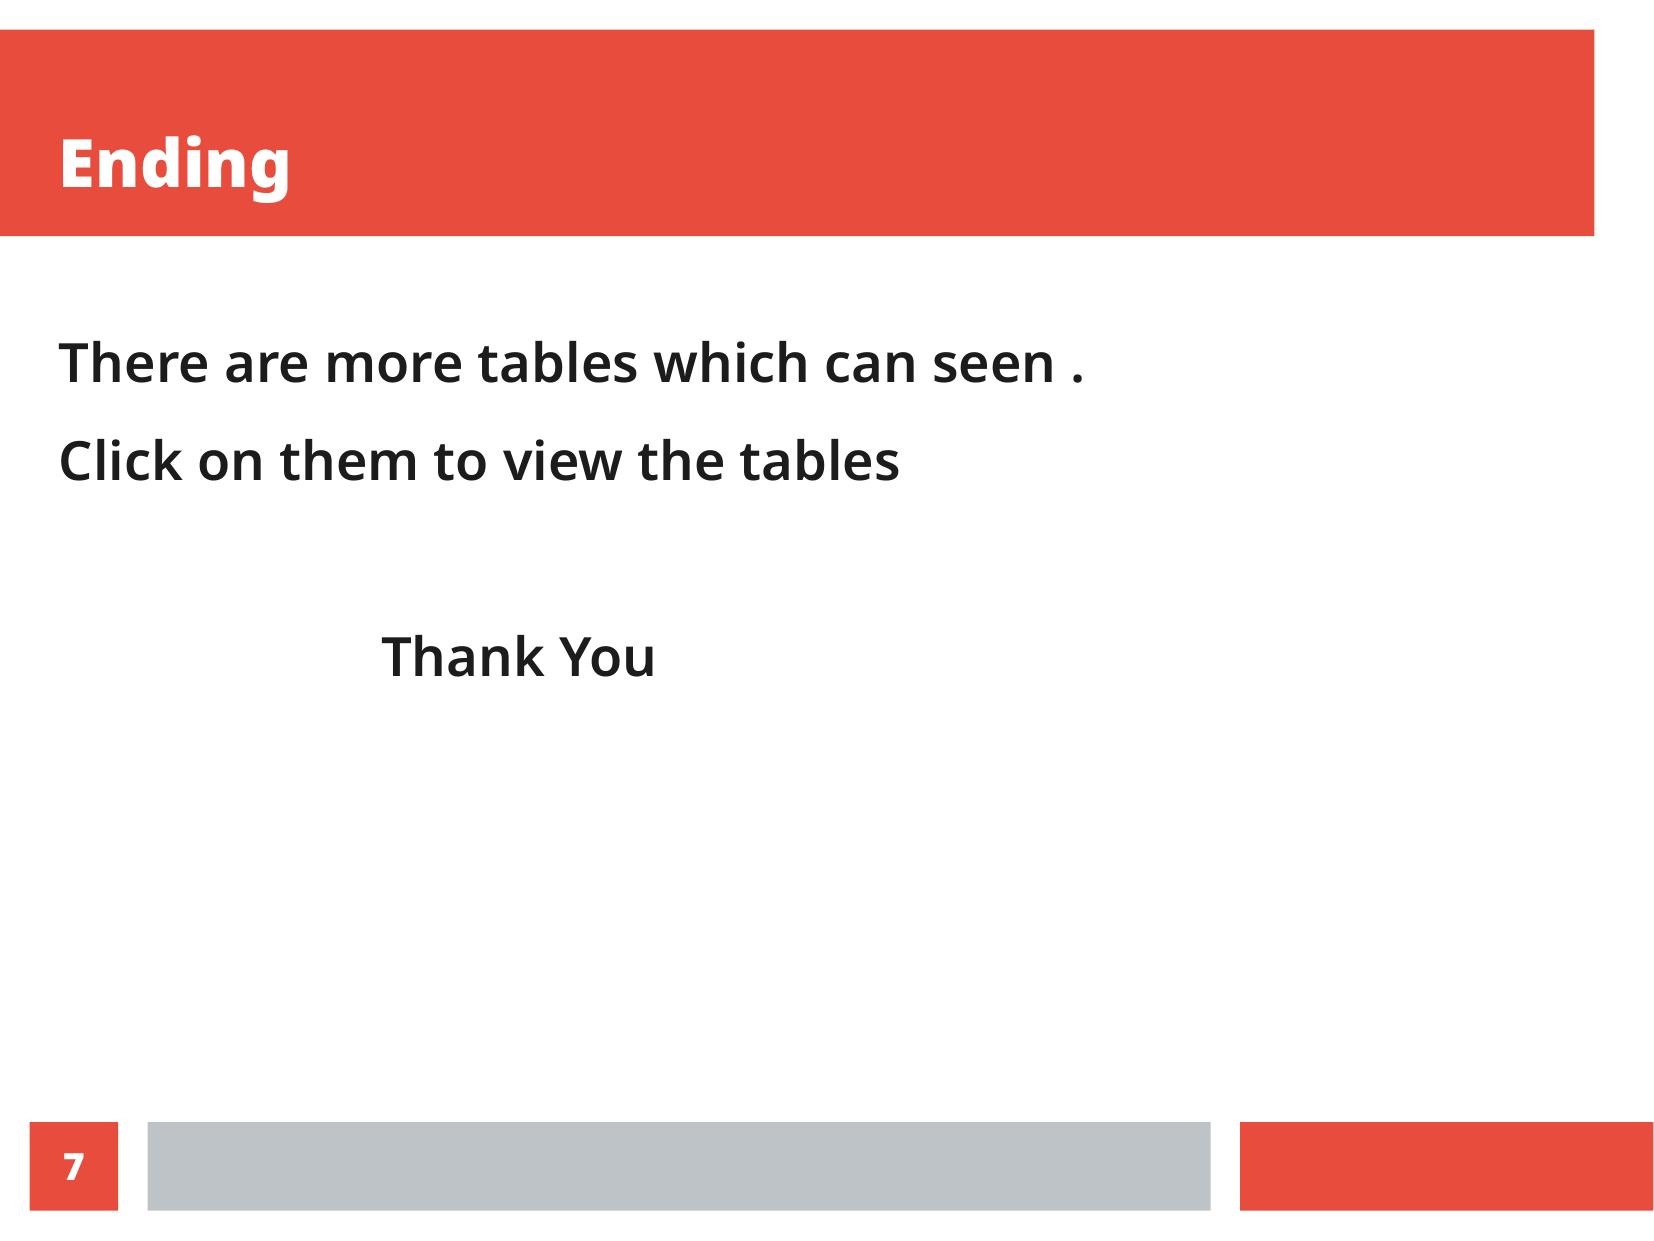

# Ending
There are more tables which can seen .
Click on them to view the tables
 Thank You
7